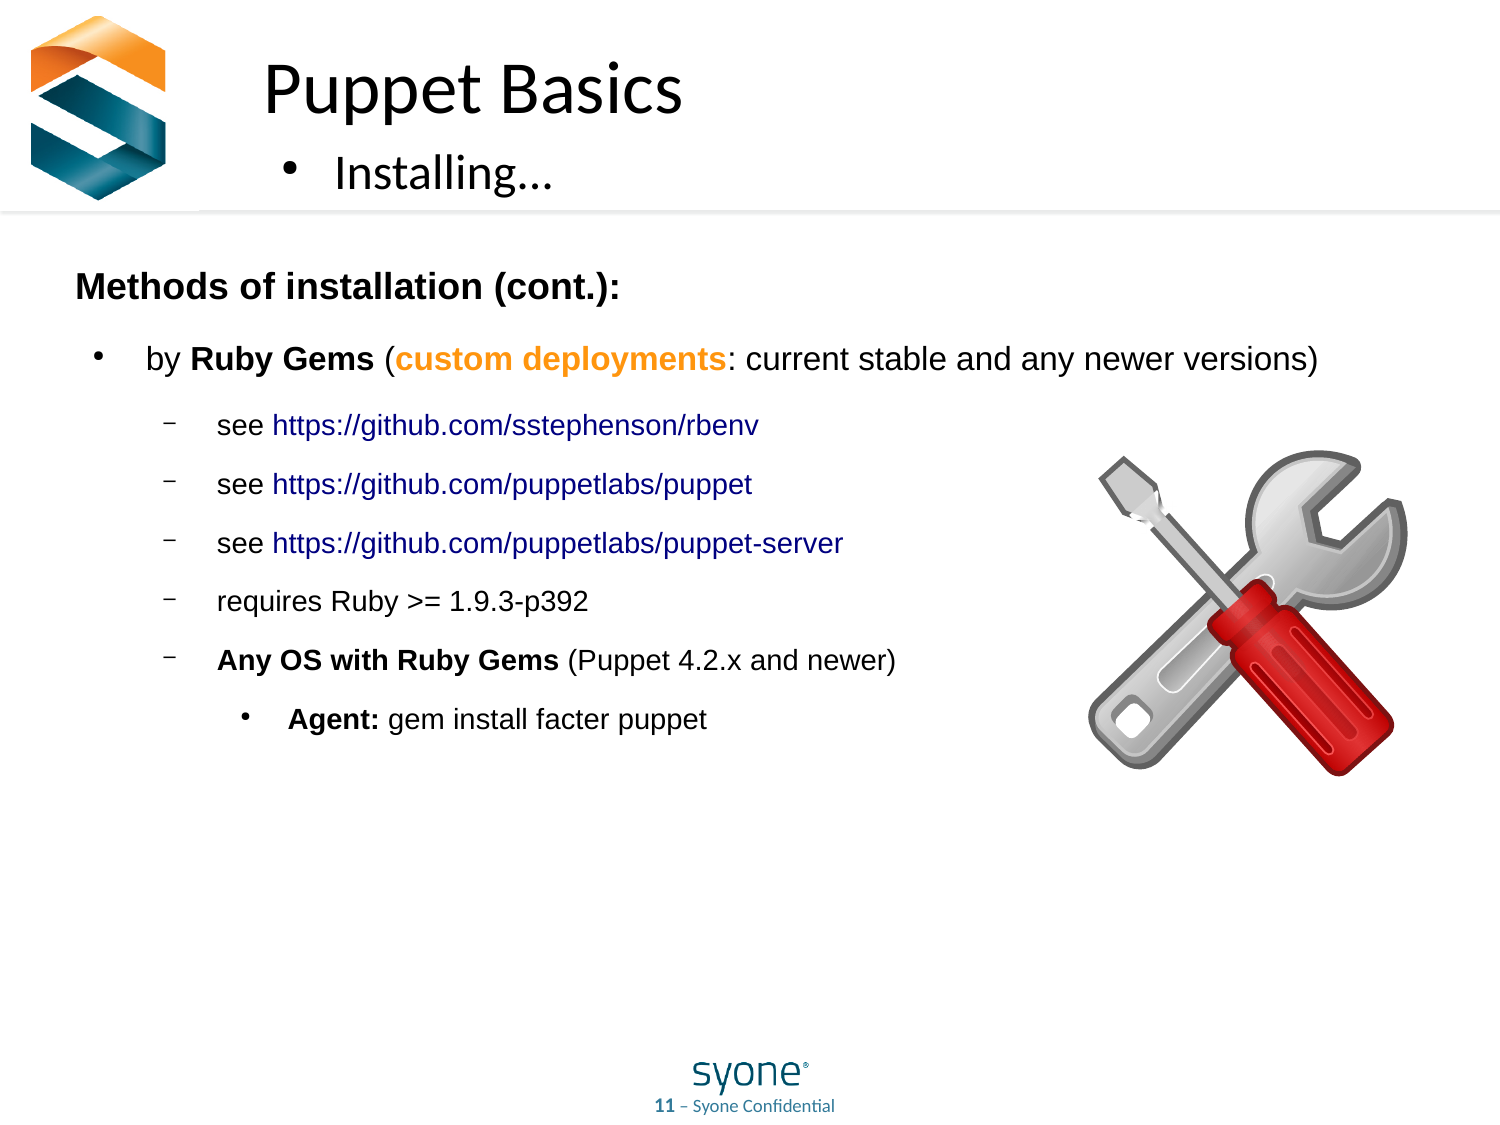

# Puppet Basics
Installing...
Methods of installation (cont.):
by Ruby Gems (custom deployments: current stable and any newer versions)
see https://github.com/sstephenson/rbenv
see https://github.com/puppetlabs/puppet
see https://github.com/puppetlabs/puppet-server
requires Ruby >= 1.9.3-p392
Any OS with Ruby Gems (Puppet 4.2.x and newer)
Agent: gem install facter puppet